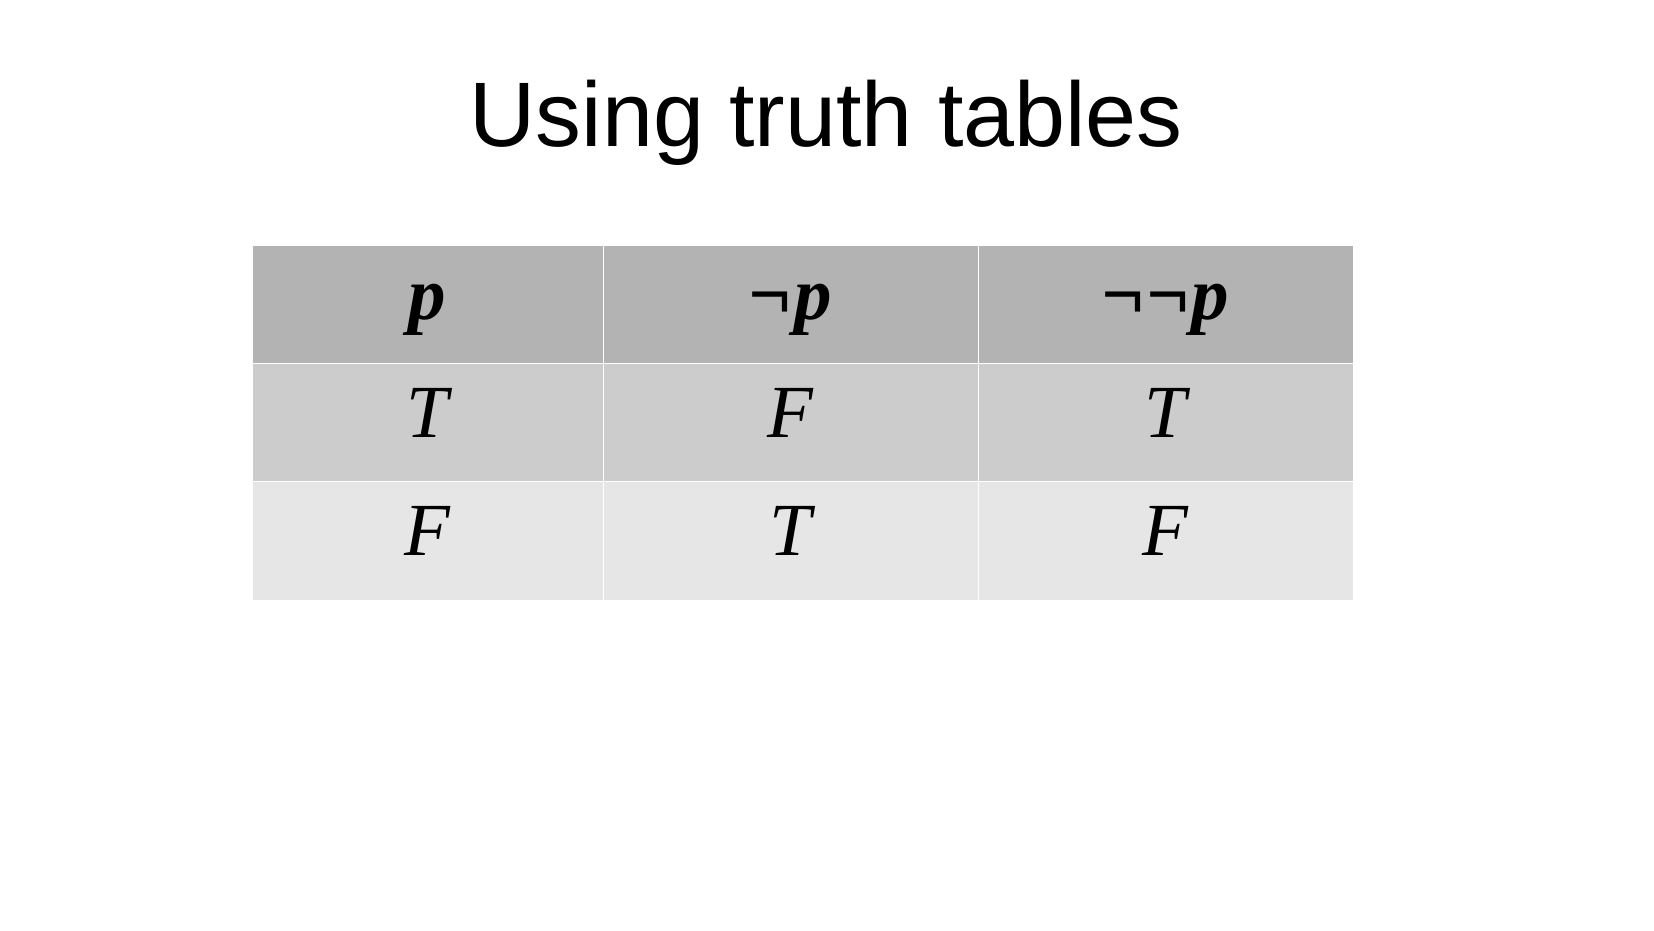

# Using truth tables
| p | ¬p | ¬¬p |
| --- | --- | --- |
| T | F | T |
| F | T | F |